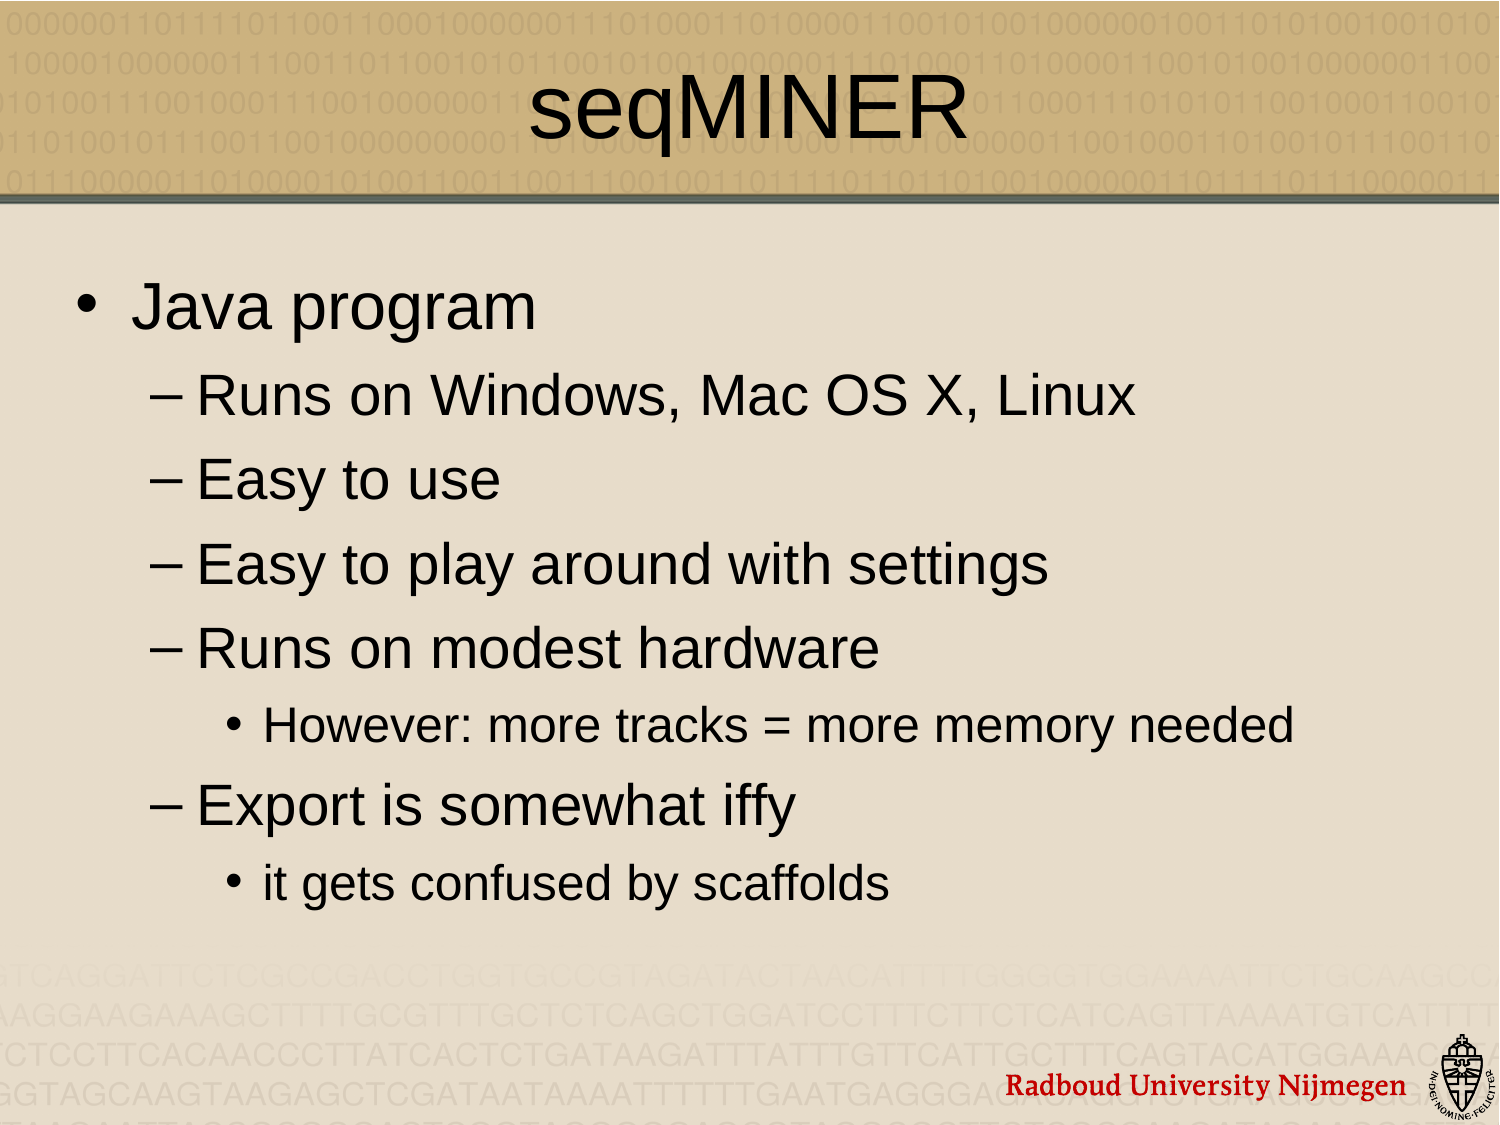

# seqMINER
Java program
Runs on Windows, Mac OS X, Linux
Easy to use
Easy to play around with settings
Runs on modest hardware
However: more tracks = more memory needed
Export is somewhat iffy
it gets confused by scaffolds